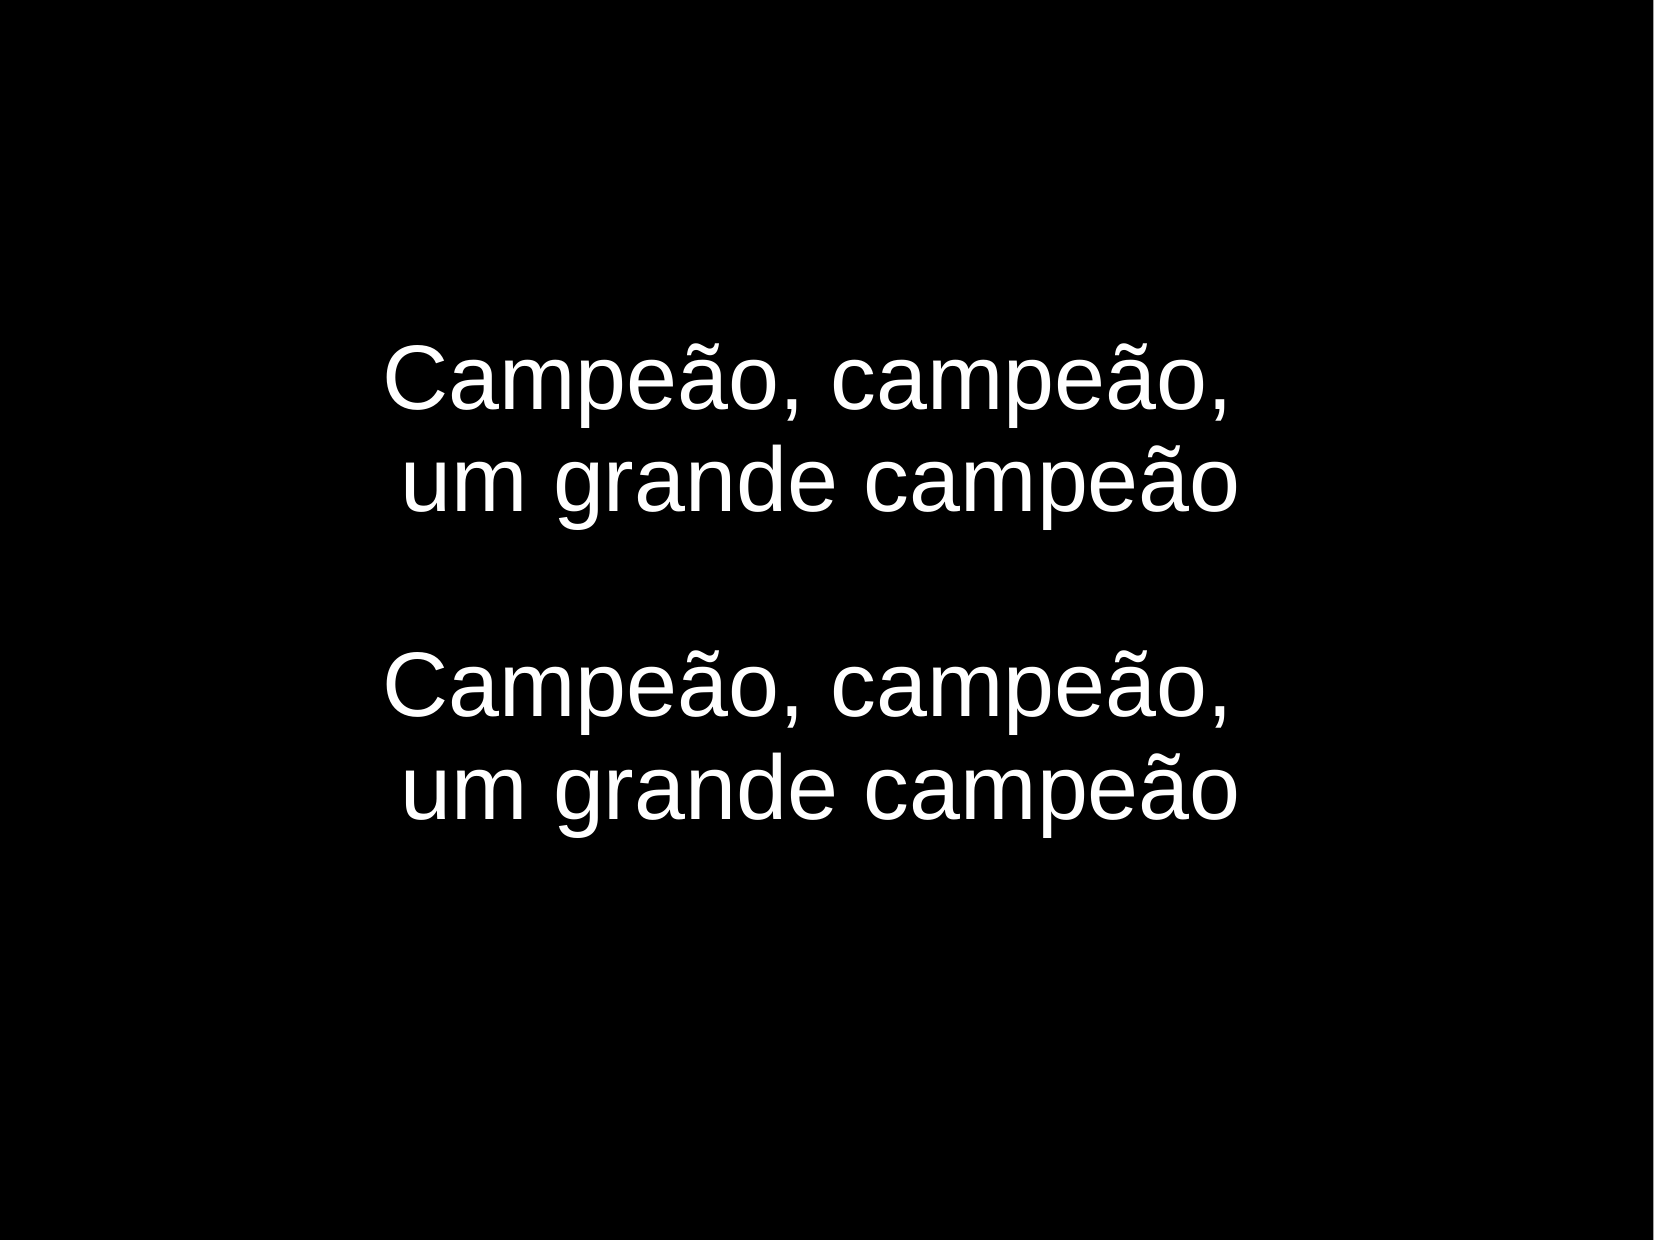

Campeão, campeão,
um grande campeão
Campeão, campeão,
um grande campeão